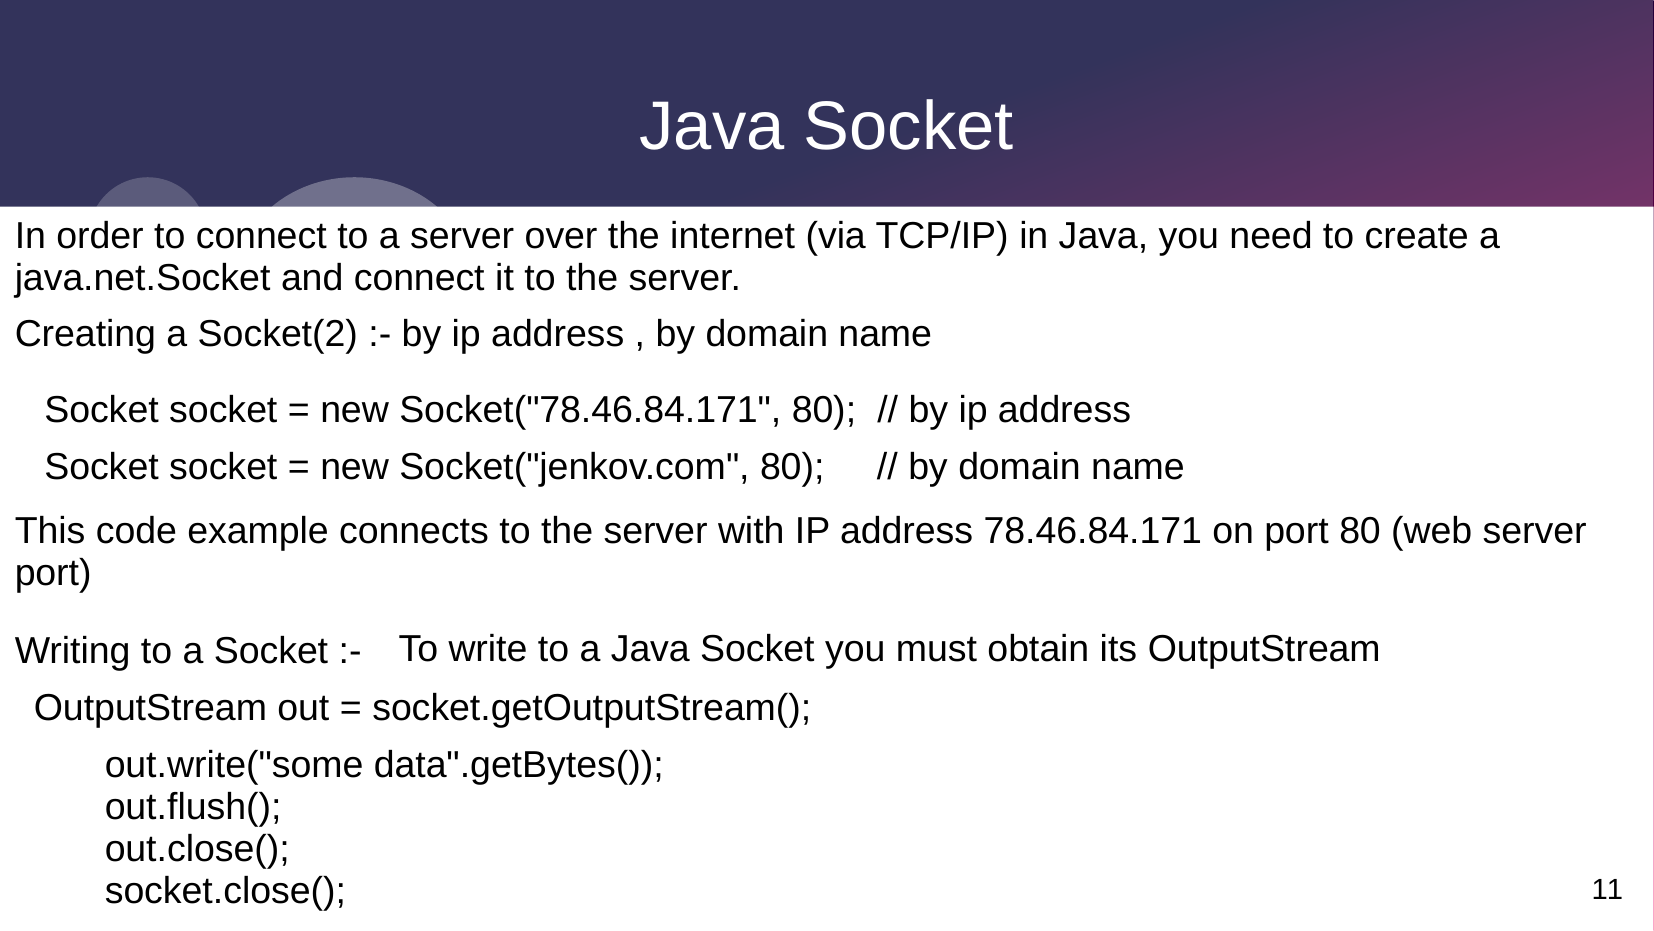

# Java Socket
In order to connect to a server over the internet (via TCP/IP) in Java, you need to create a java.net.Socket and connect it to the server.
Creating a Socket(2) :- by ip address , by domain name
Socket socket = new Socket("78.46.84.171", 80); // by ip address
Socket socket = new Socket("jenkov.com", 80); // by domain name
This code example connects to the server with IP address 78.46.84.171 on port 80 (web server port)
To write to a Java Socket you must obtain its OutputStream
Writing to a Socket :-
OutputStream out = socket.getOutputStream();
out.write("some data".getBytes());
out.flush();
out.close();
socket.close();